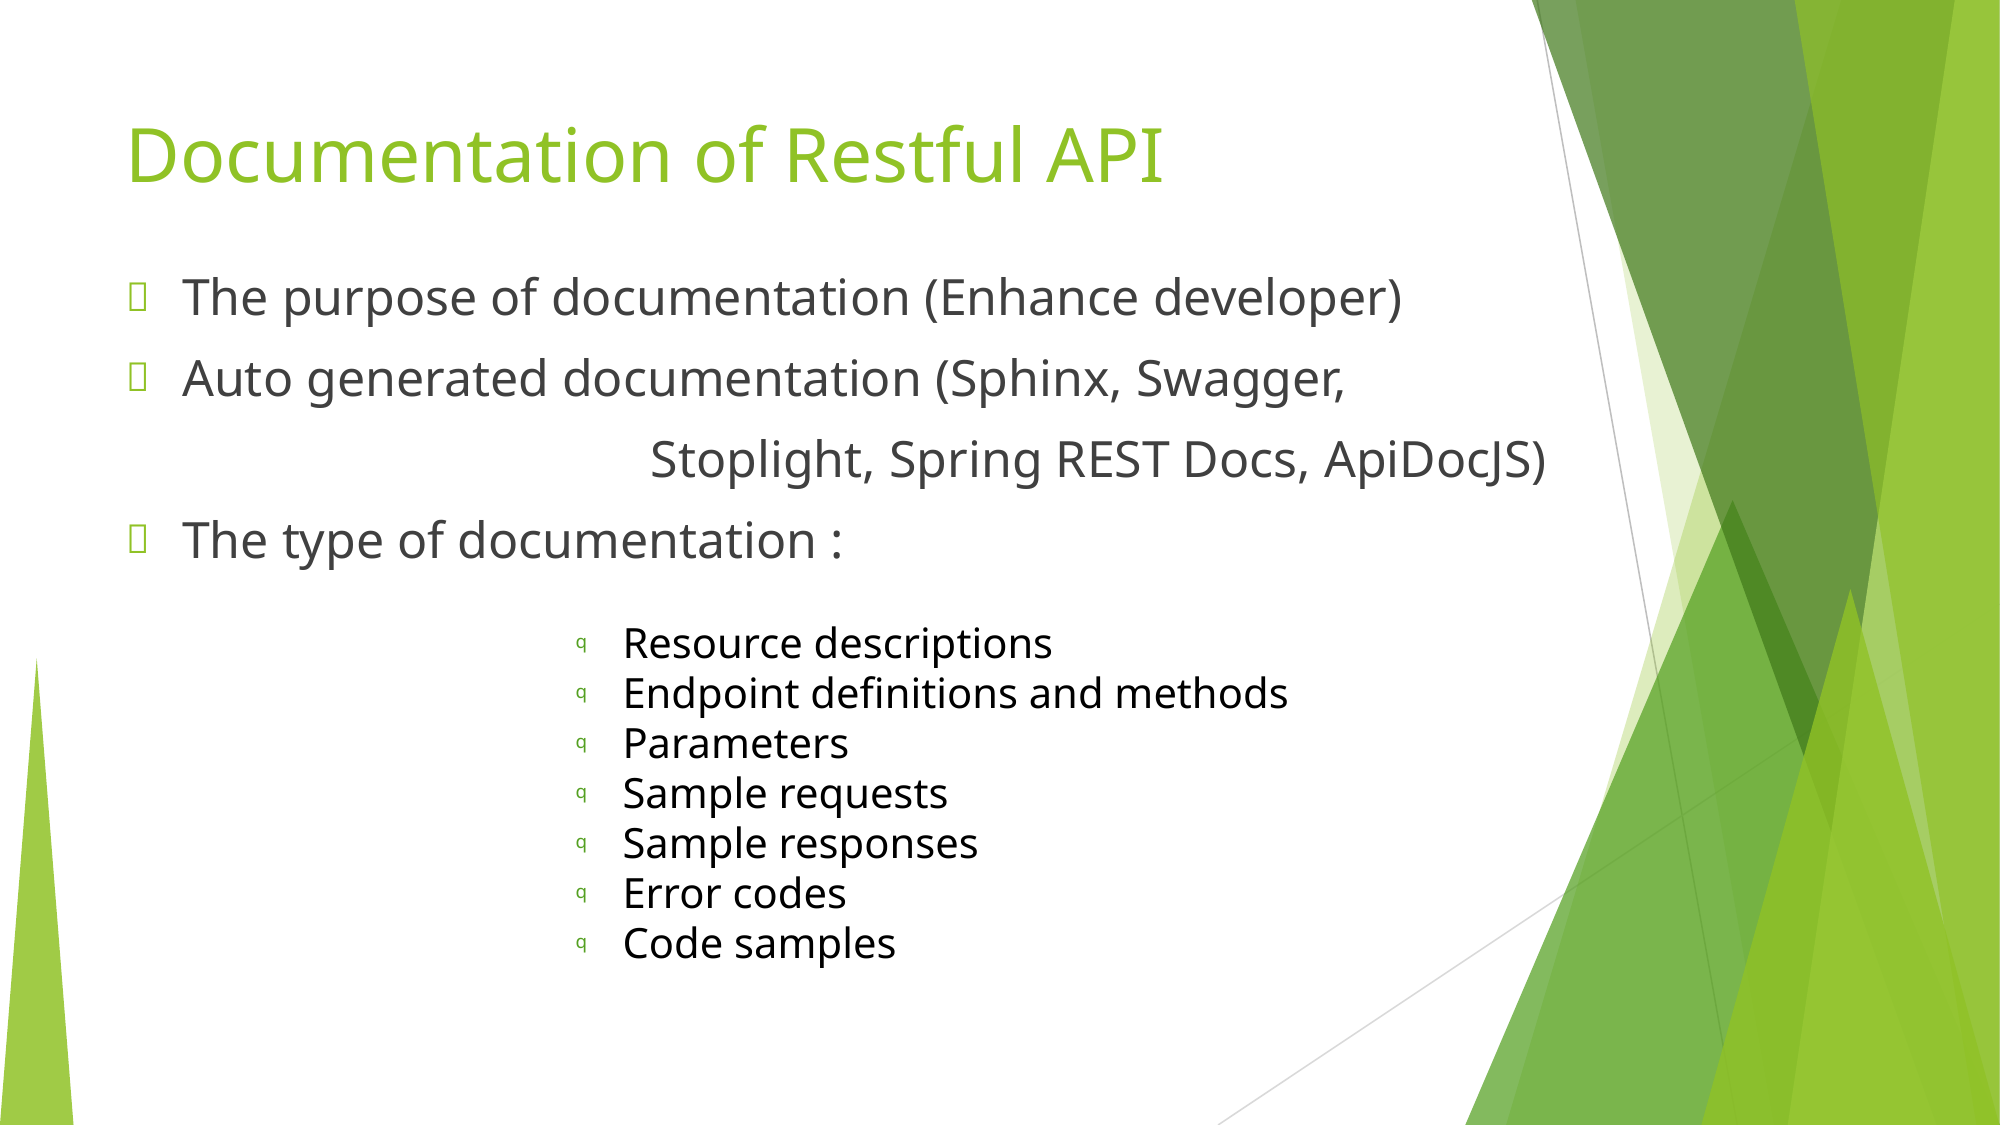

# Documentation of Restful API
The purpose of documentation (Enhance developer)
Auto generated documentation (Sphinx, Swagger,
							Stoplight, Spring REST Docs, ApiDocJS)
The type of documentation :
Resource descriptions
Endpoint definitions and methods
Parameters
Sample requests
Sample responses
Error codes
Code samples